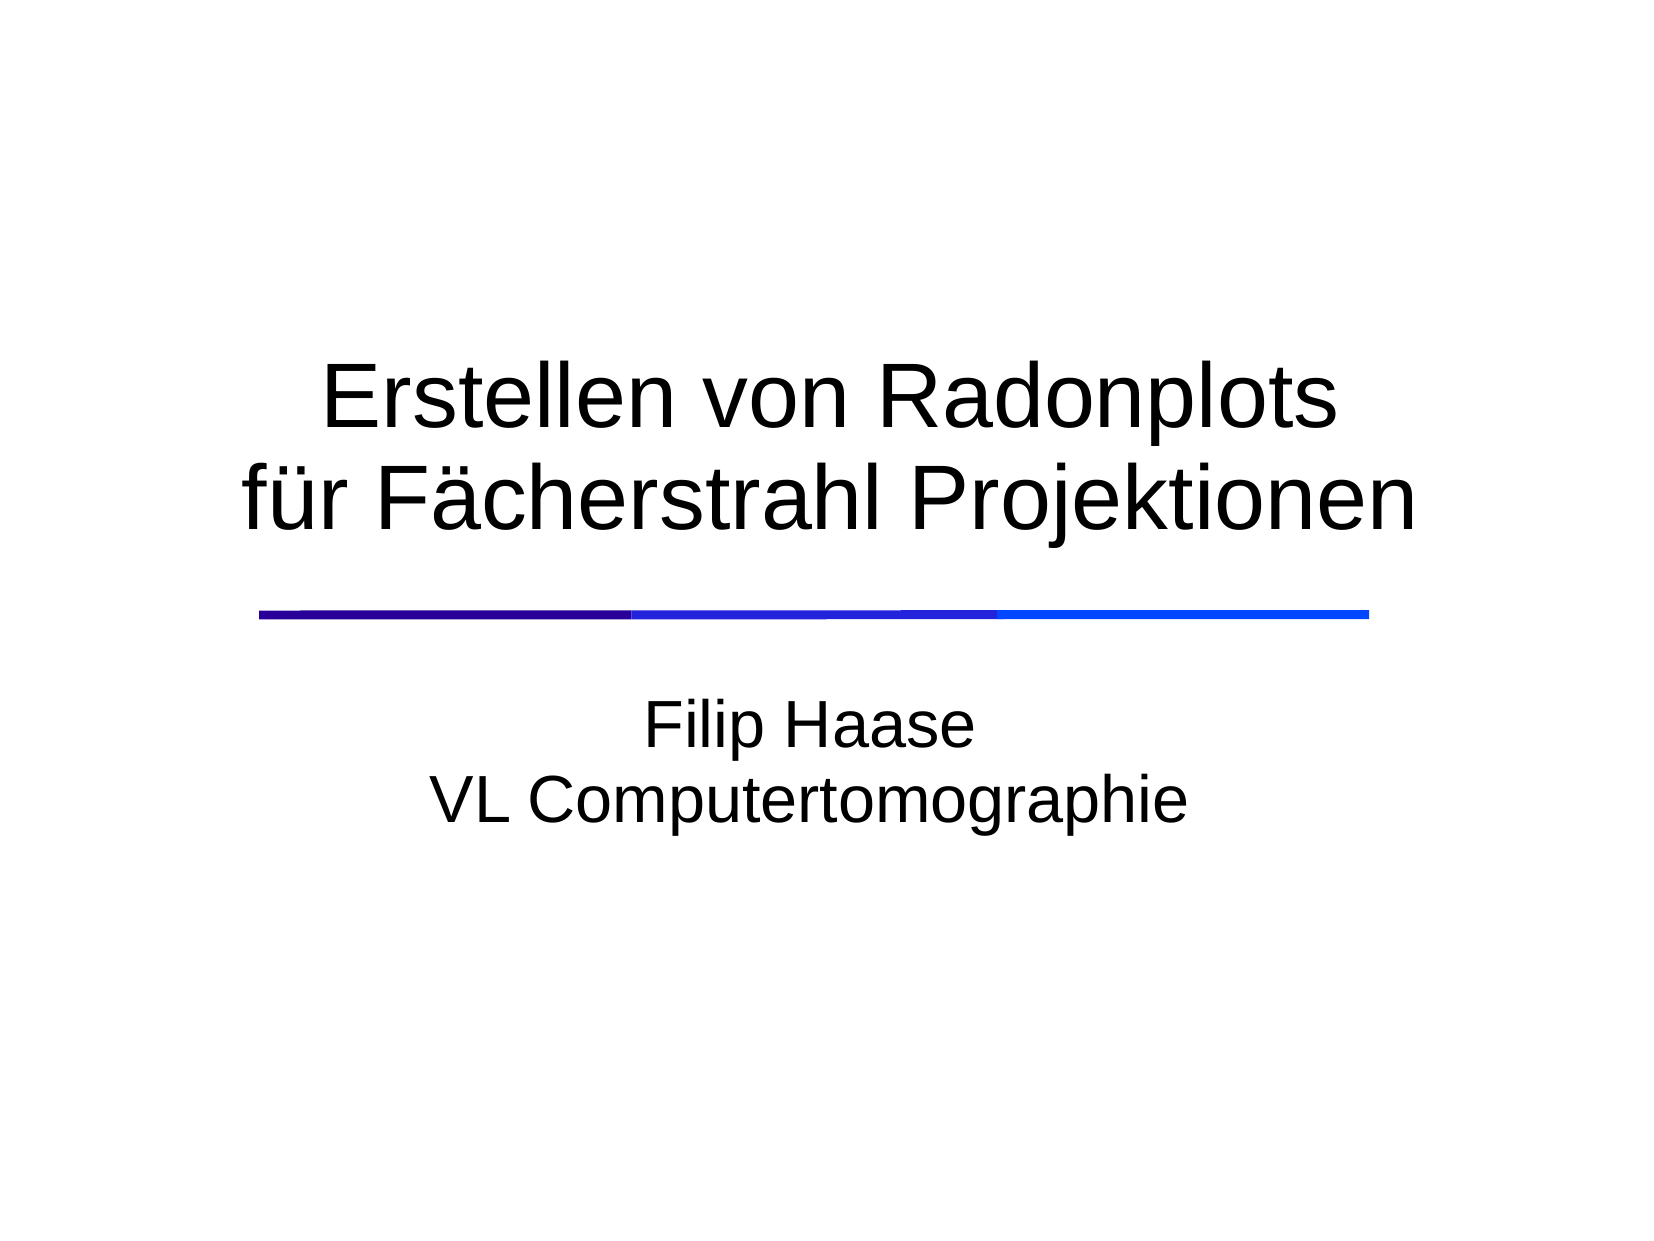

Filip Haase
VL Computertomographie
# Erstellen von Radonplots für Fächerstrahl Projektionen